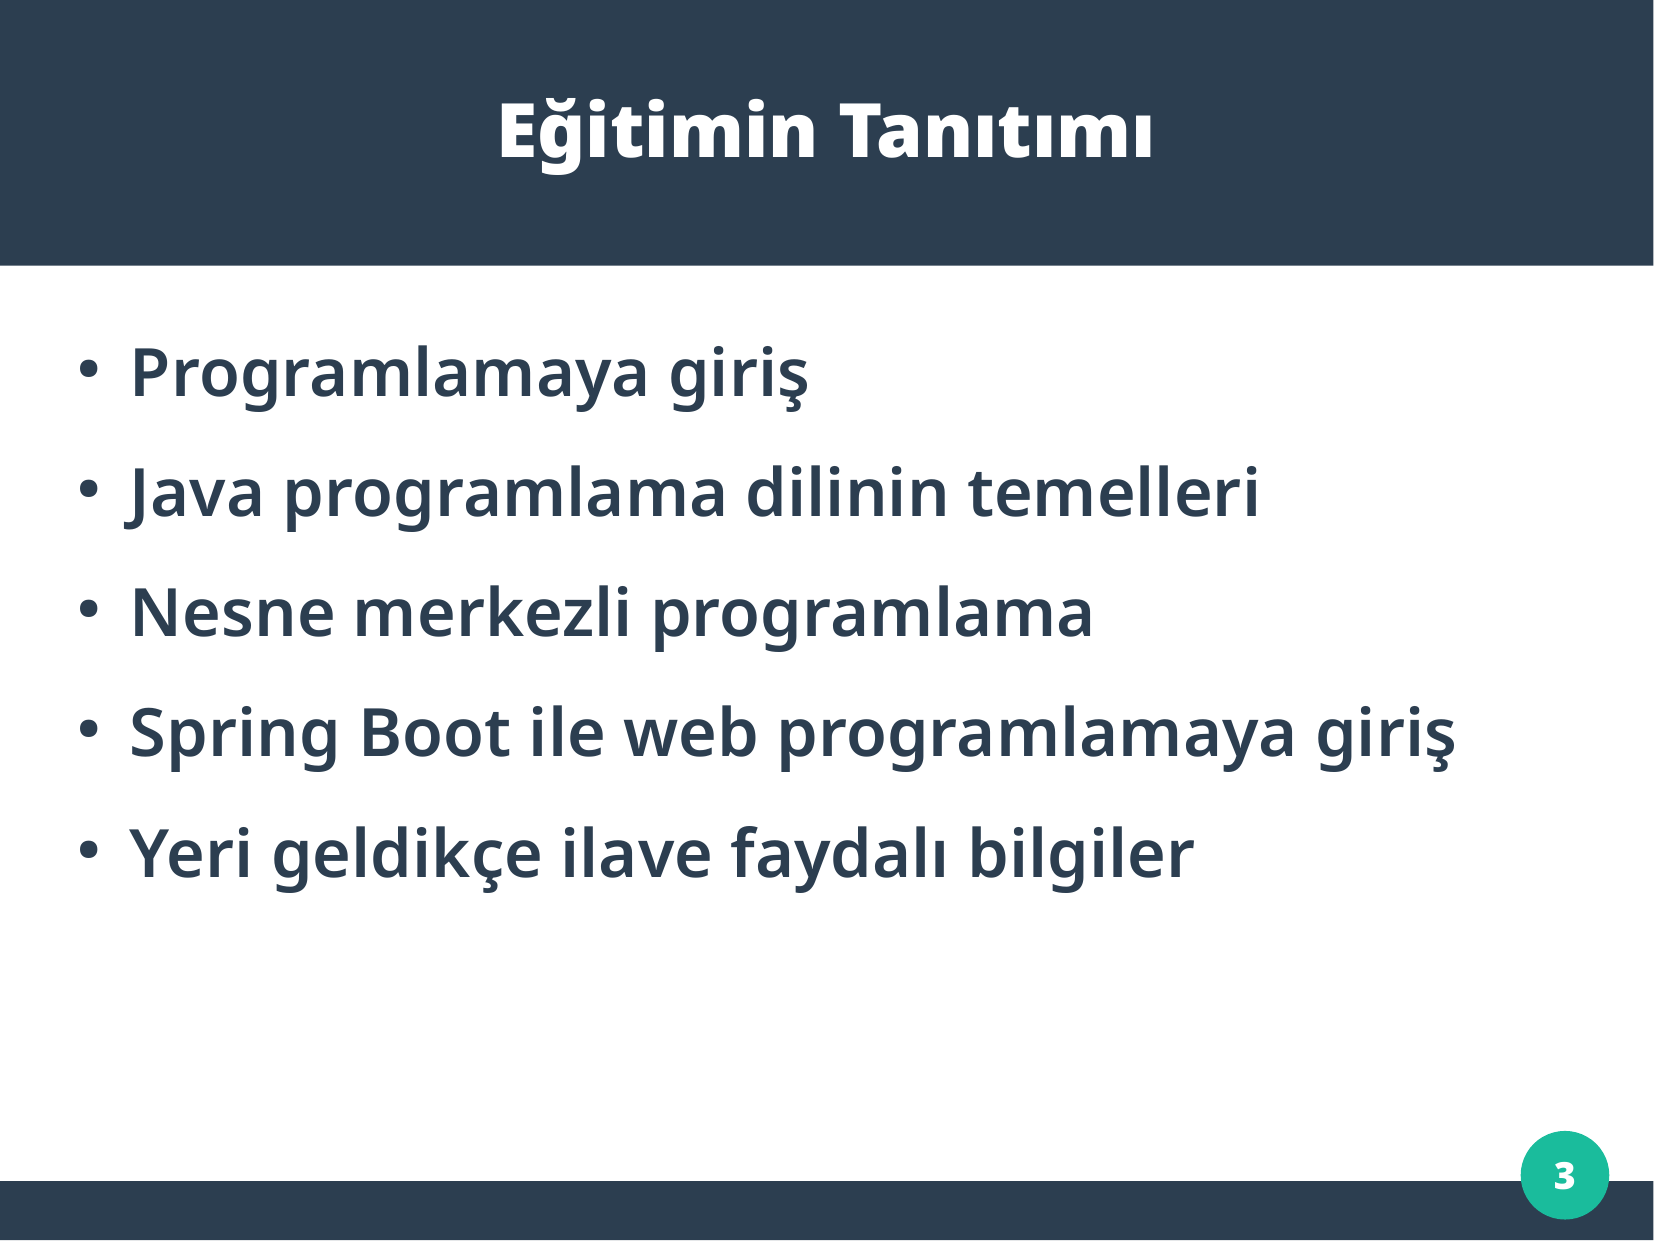

# Eğitimin Tanıtımı
Programlamaya giriş
Java programlama dilinin temelleri
Nesne merkezli programlama
Spring Boot ile web programlamaya giriş
Yeri geldikçe ilave faydalı bilgiler
3